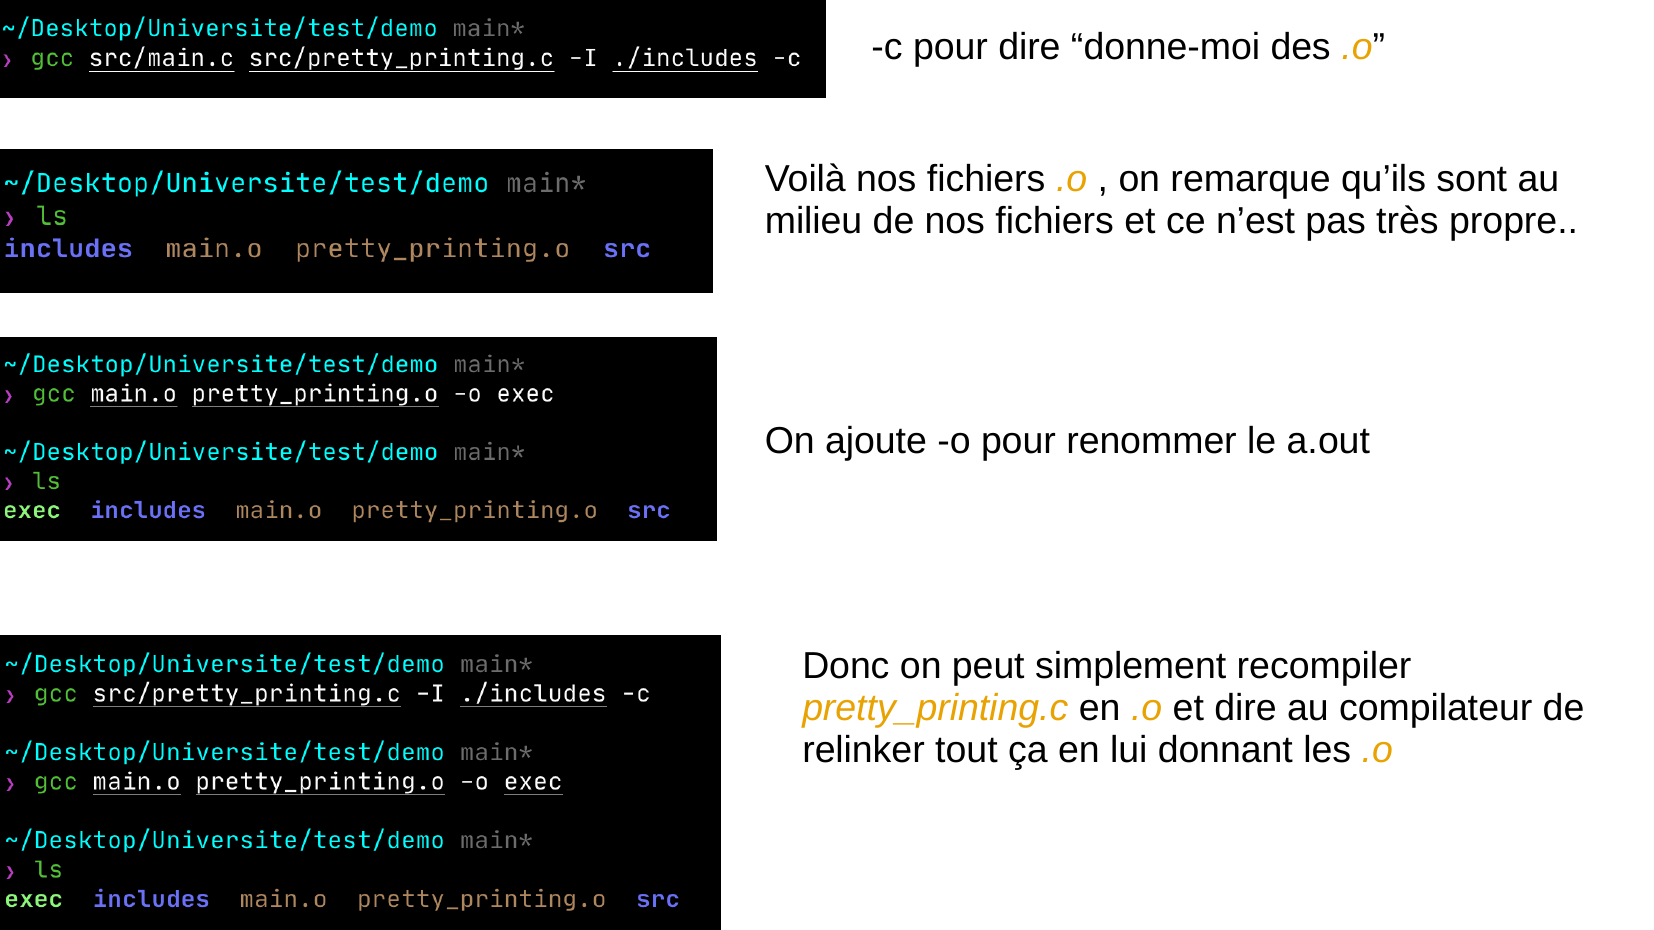

-c pour dire “donne-moi des .o”
Voilà nos fichiers .o , on remarque qu’ils sont au milieu de nos fichiers et ce n’est pas très propre..
On ajoute -o pour renommer le a.out
Donc on peut simplement recompiler pretty_printing.c en .o et dire au compilateur de relinker tout ça en lui donnant les .o